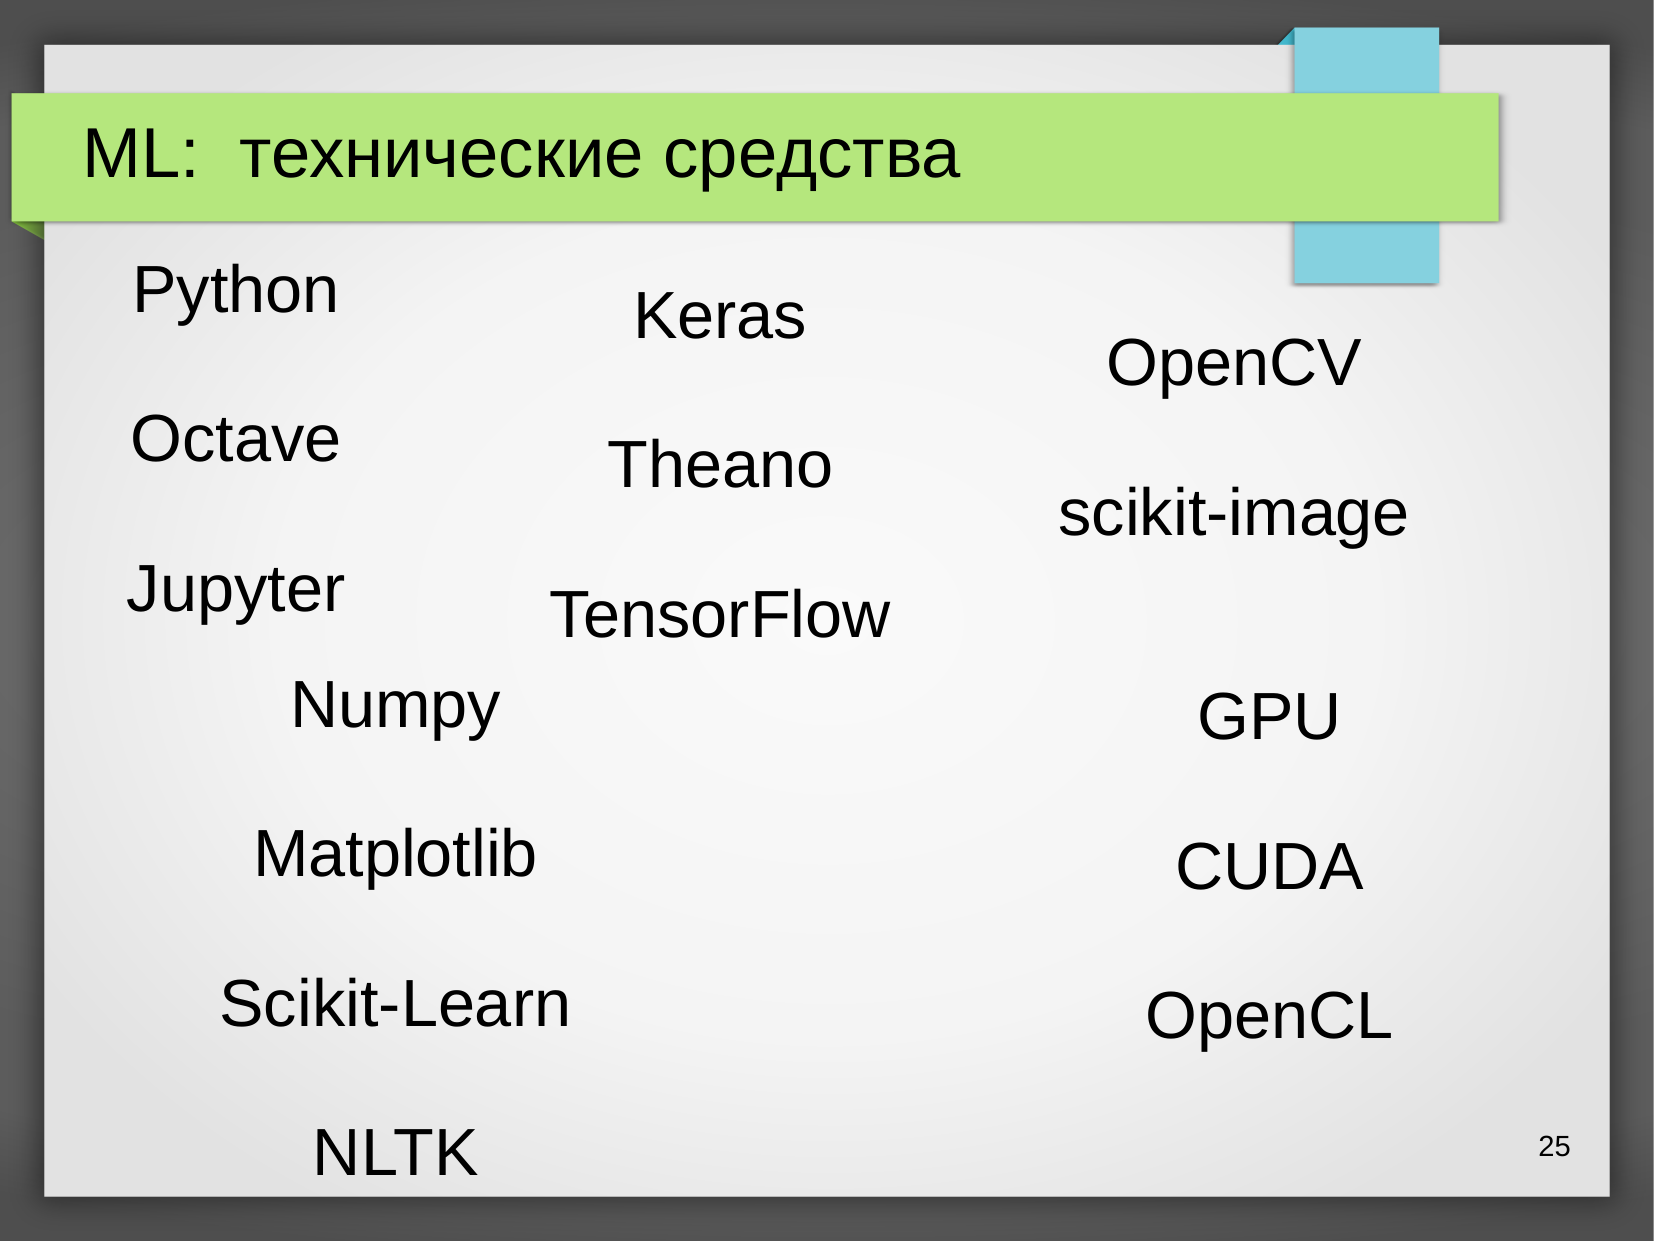

# ML: технические средства
Keras
Theano
TensorFlow
Python
Octave
Jupyter
OpenCV
scikit-image
Numpy
Matplotlib
Scikit-Learn
NLTK
GPU
CUDA
OpenCL
25